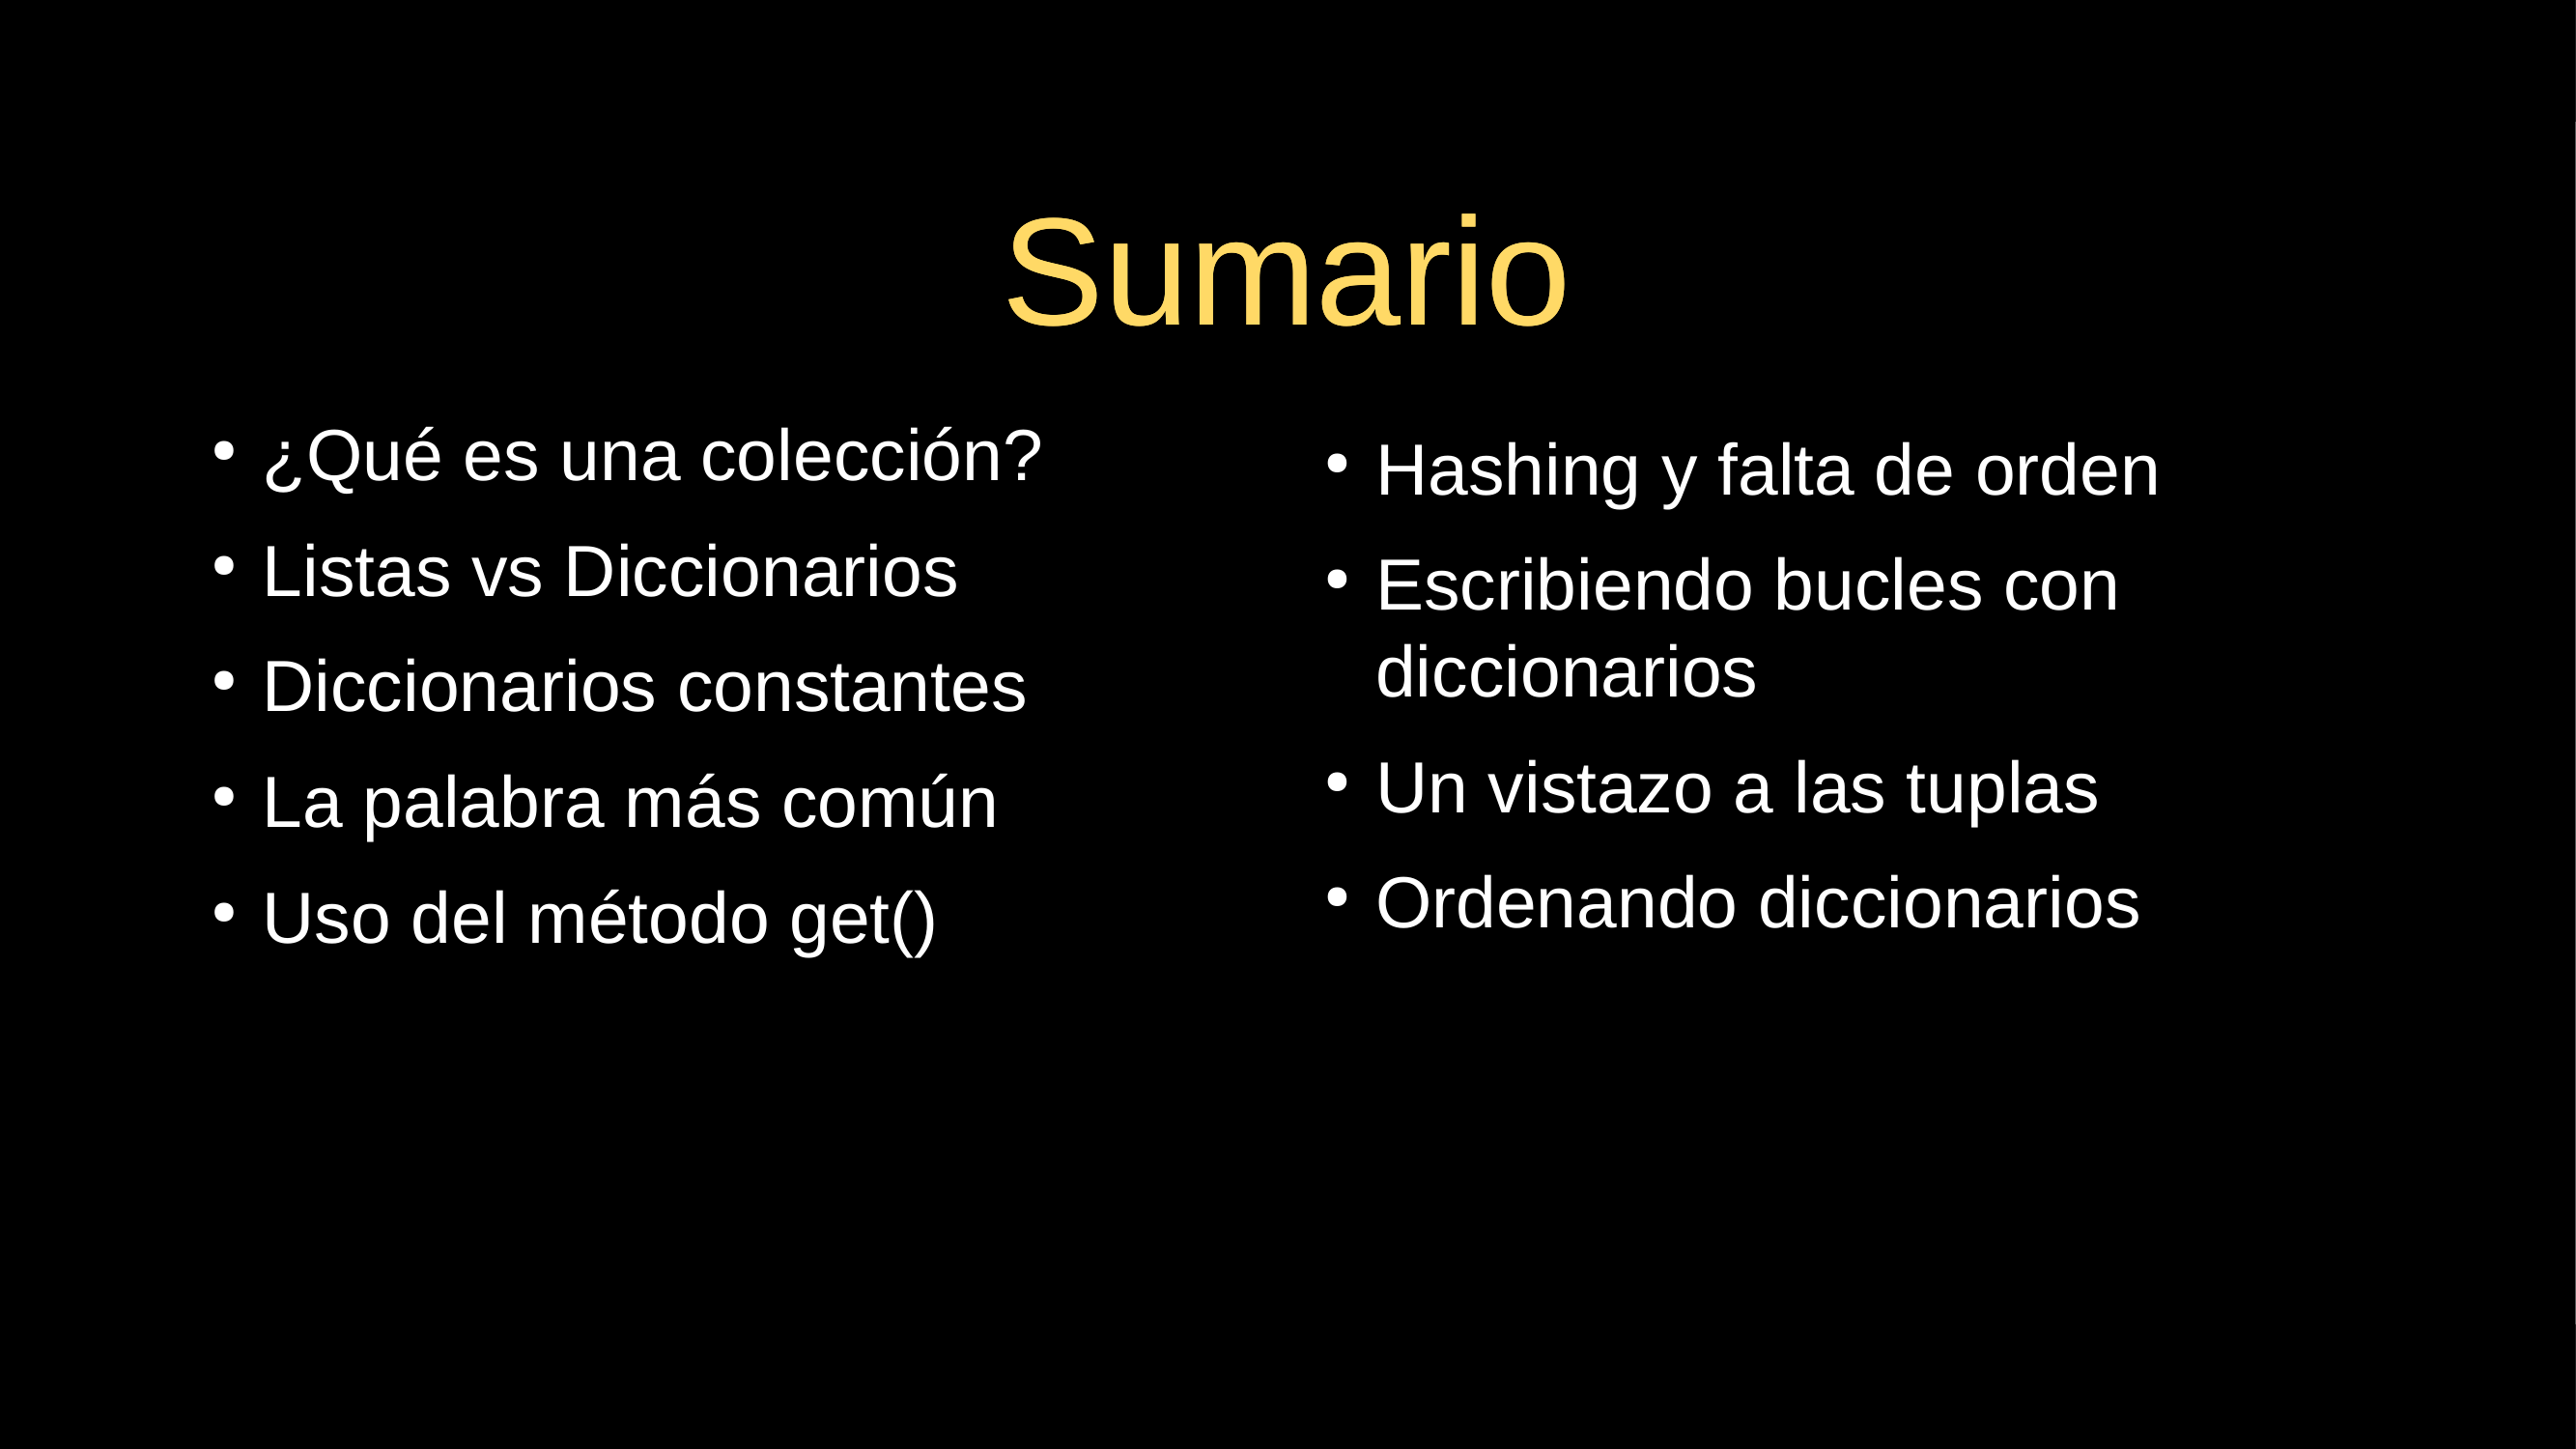

# Sumario
Sumario
¿Qué es una colección?
Listas vs Diccionarios
Diccionarios constantes
La palabra más común
Uso del método get()
Hashing y falta de orden
Escribiendo bucles con diccionarios
Un vistazo a las tuplas
Ordenando diccionarios